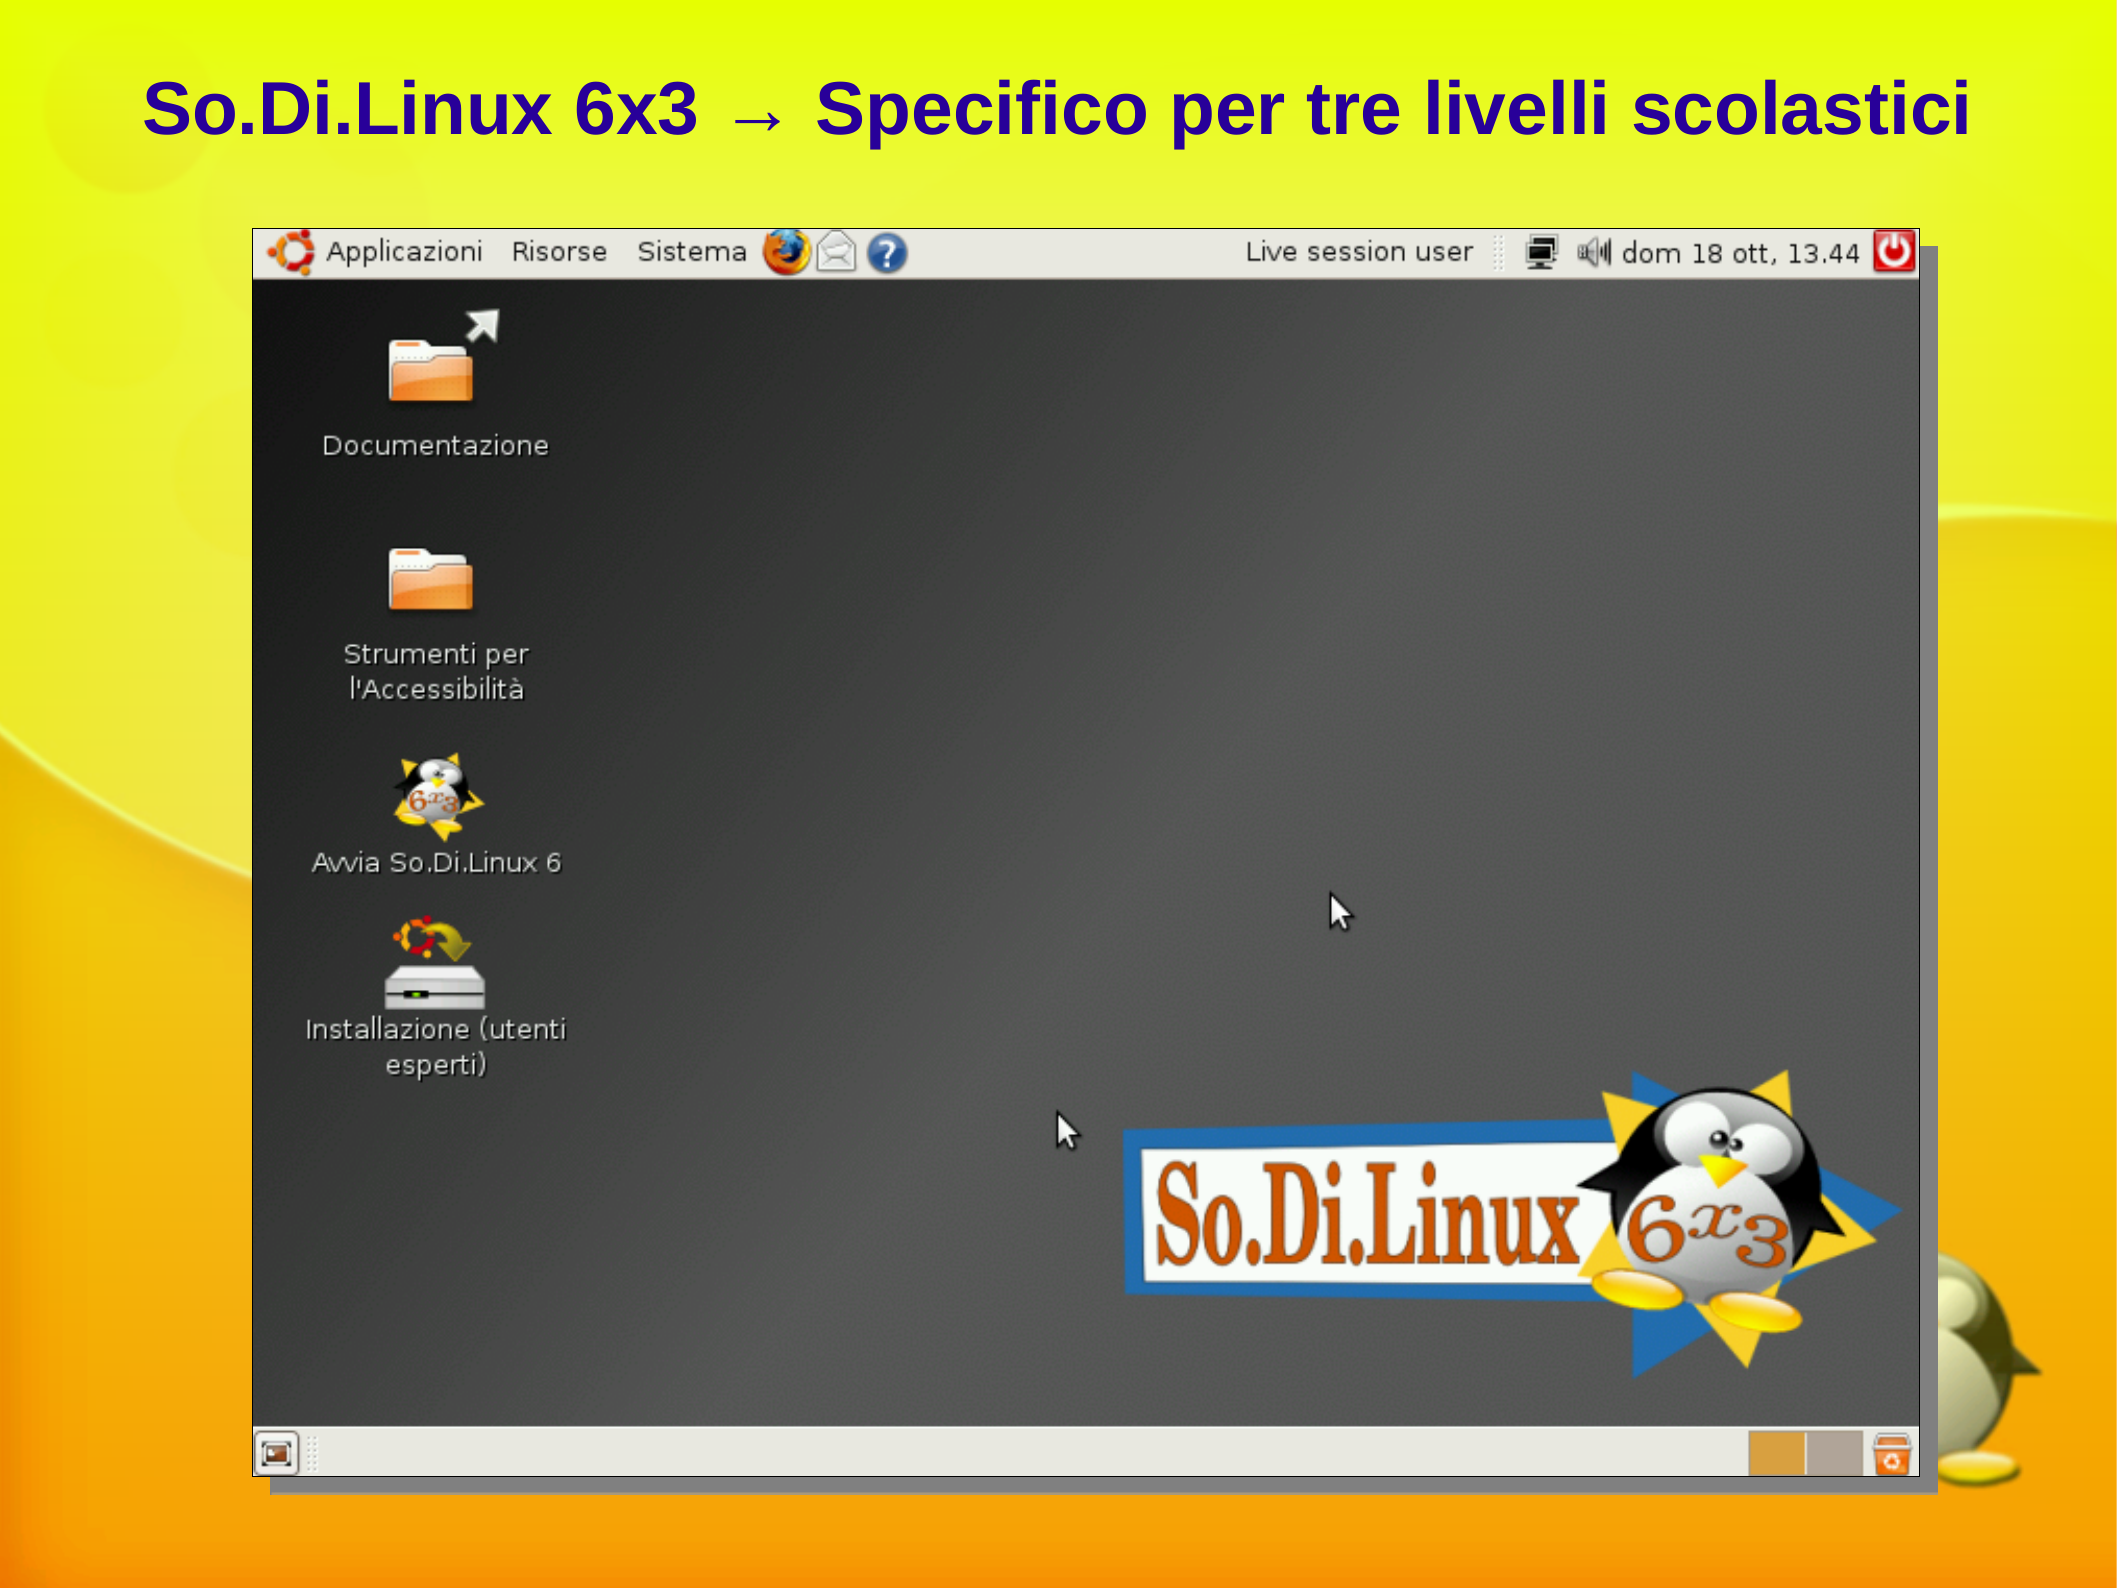

So.Di.Linux 6x3 → Specifico per tre livelli scolastici